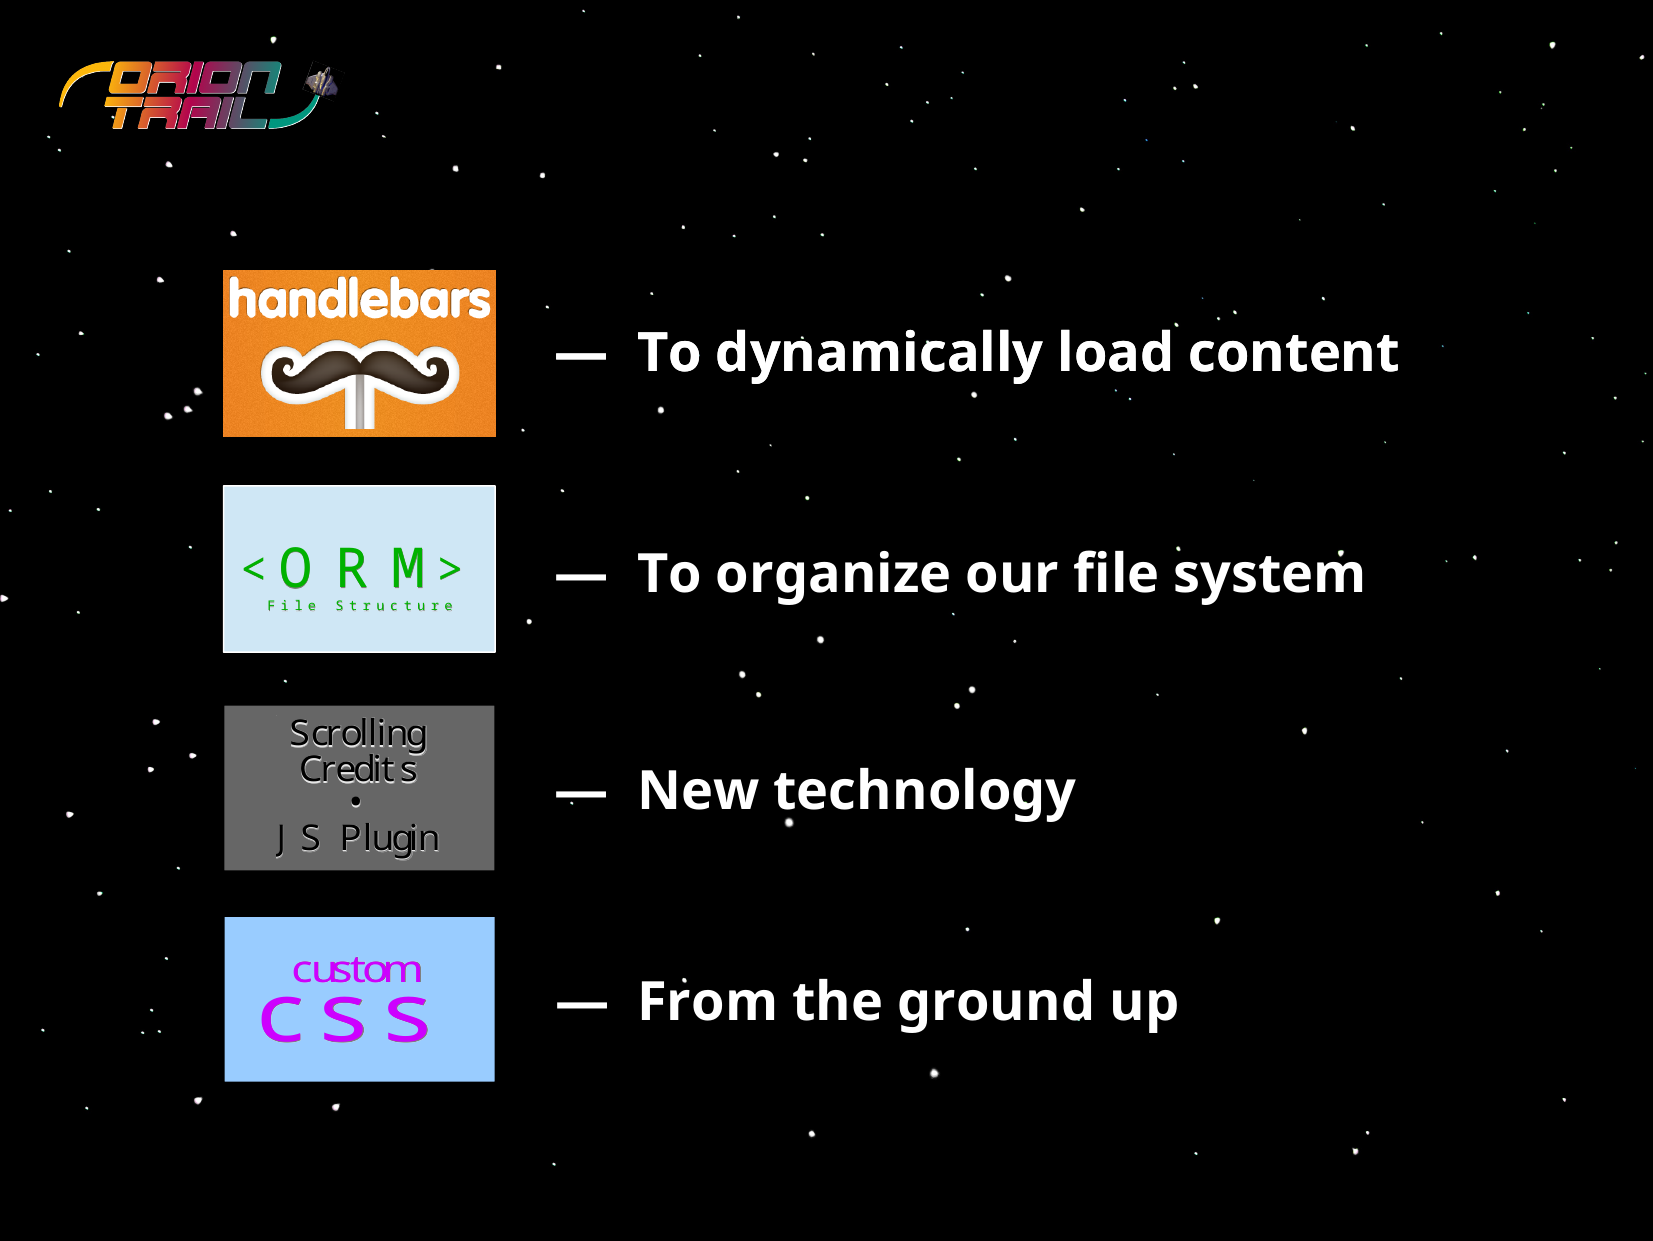

— To dynamically load content
— To dynamically load content
— To organize our file system
— New technology
— From the ground up